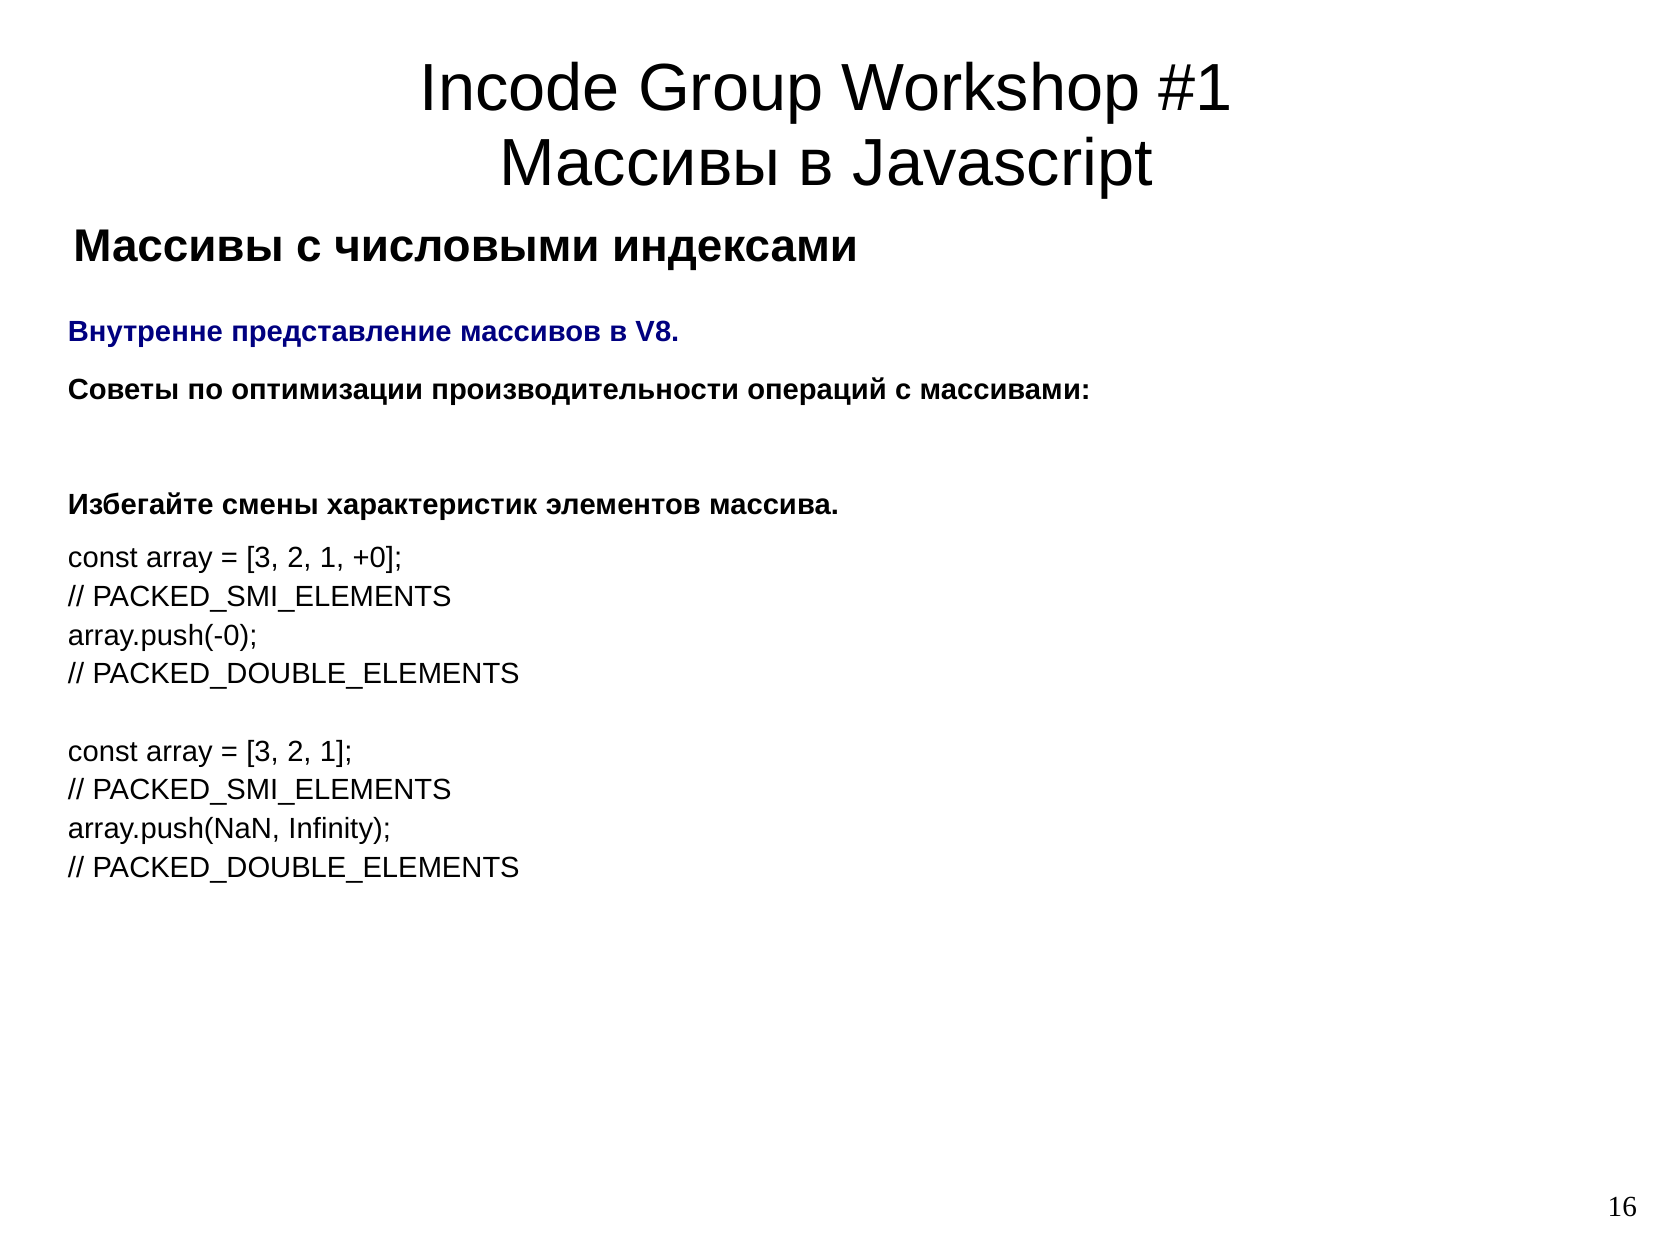

# Incode Group Workshop #1 Массивы в Javascript
Массивы с числовыми индексами
Внутренне представление массивов в V8.
Советы по оптимизации производительности операций с массивами:
Избегайте смены характеристик элементов массива.
const array = [3, 2, 1, +0];
// PACKED_SMI_ELEMENTS
array.push(-0);
// PACKED_DOUBLE_ELEMENTS
const array = [3, 2, 1];
// PACKED_SMI_ELEMENTS
array.push(NaN, Infinity);
// PACKED_DOUBLE_ELEMENTS
16